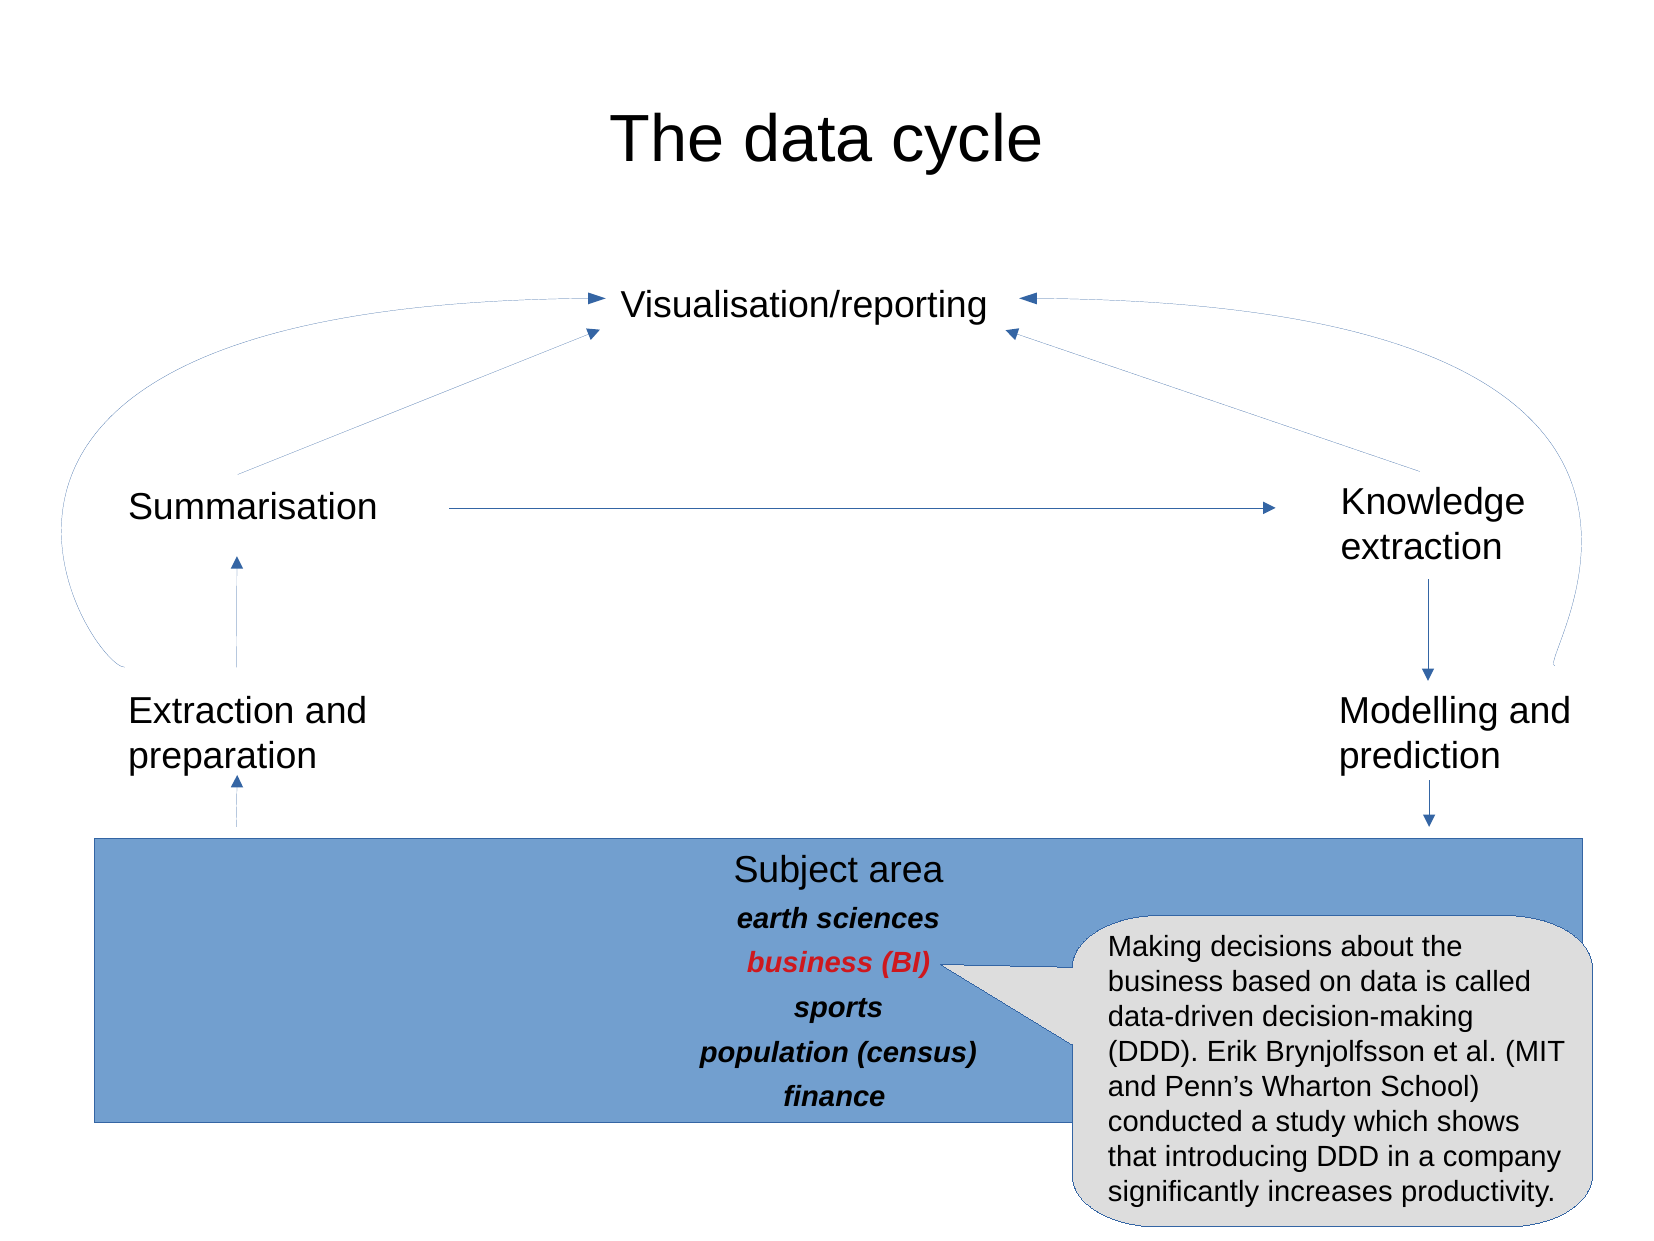

The data cycle
Visualisation/reporting
Knowledge extraction
Summarisation
Extraction and preparation
Modelling and prediction
Subject area
earth sciences
business (BI)
sports
population (census)
finance
Making decisions about the business based on data is called data-driven decision-making (DDD). Erik Brynjolfsson et al. (MIT and Penn’s Wharton School) conducted a study which shows that introducing DDD in a company significantly increases productivity.